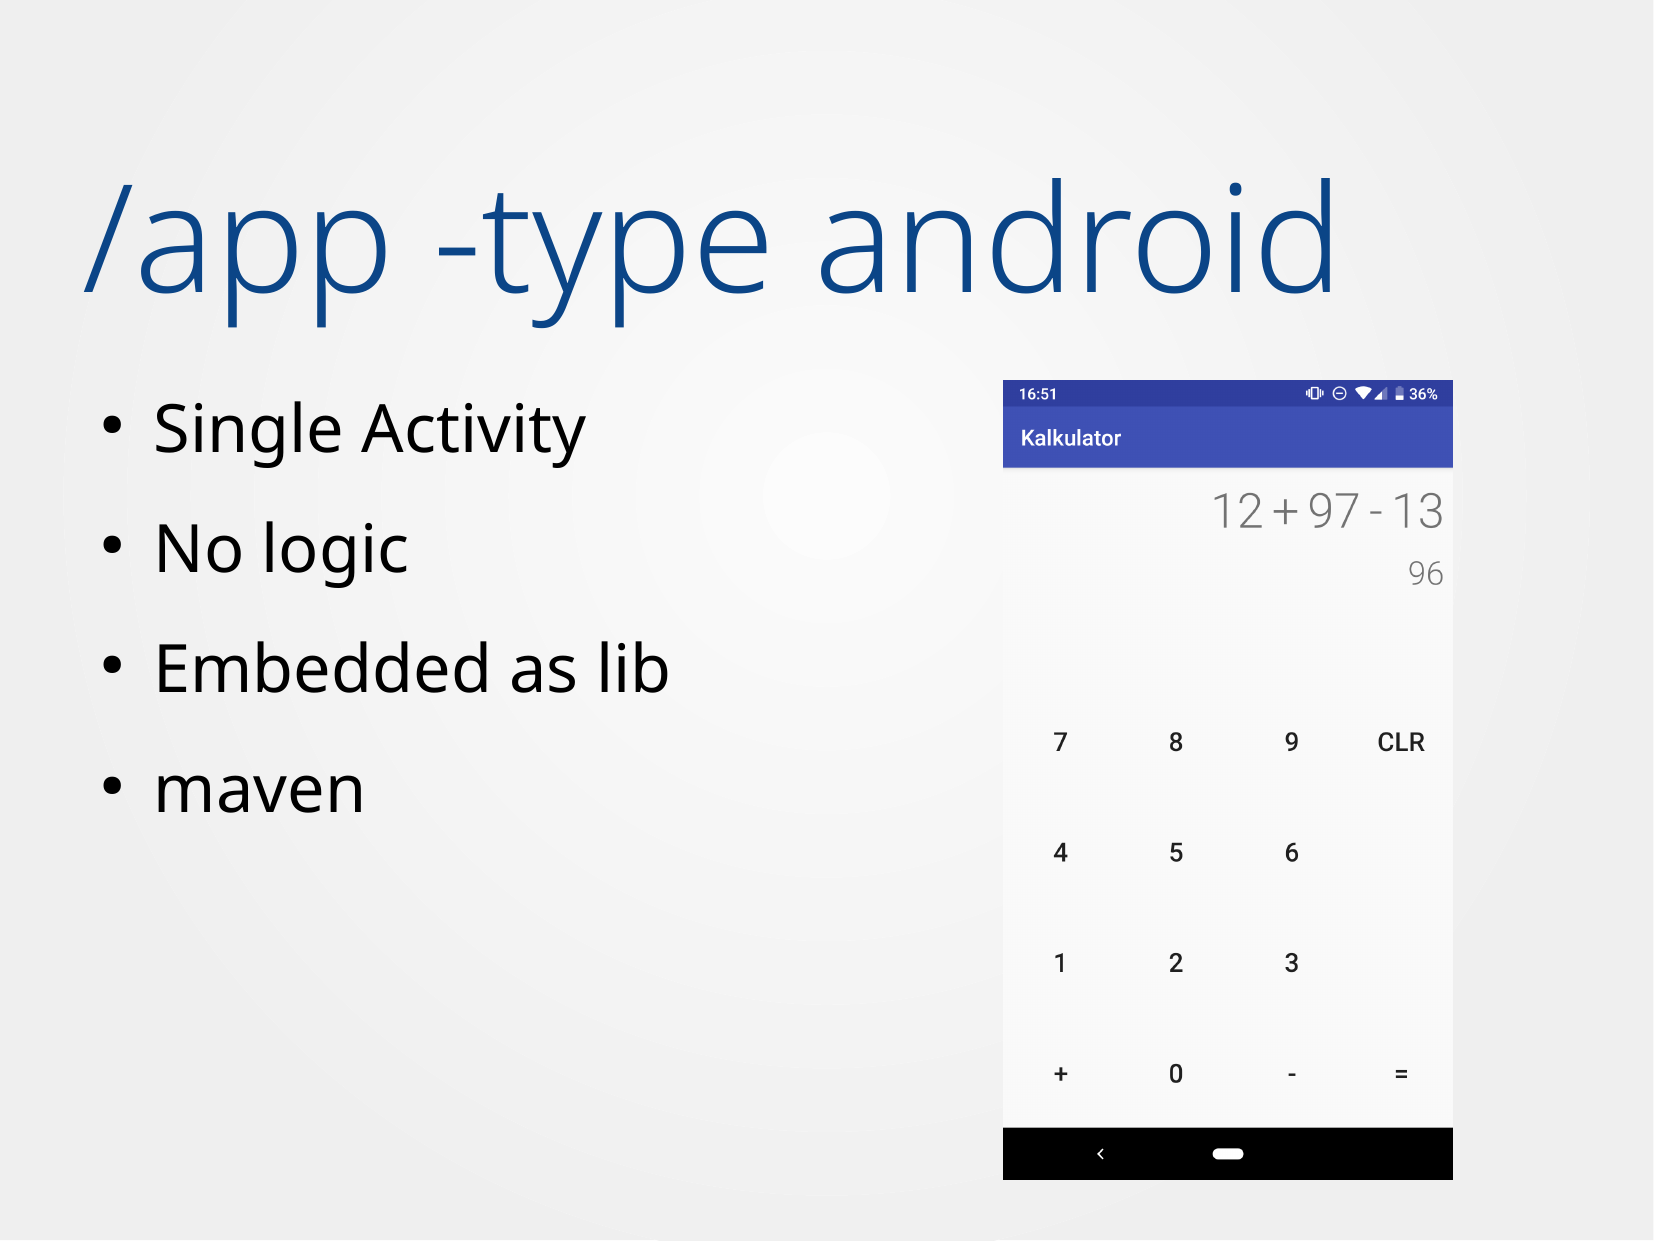

# /app -type android
Single Activity
No logic
Embedded as lib
maven